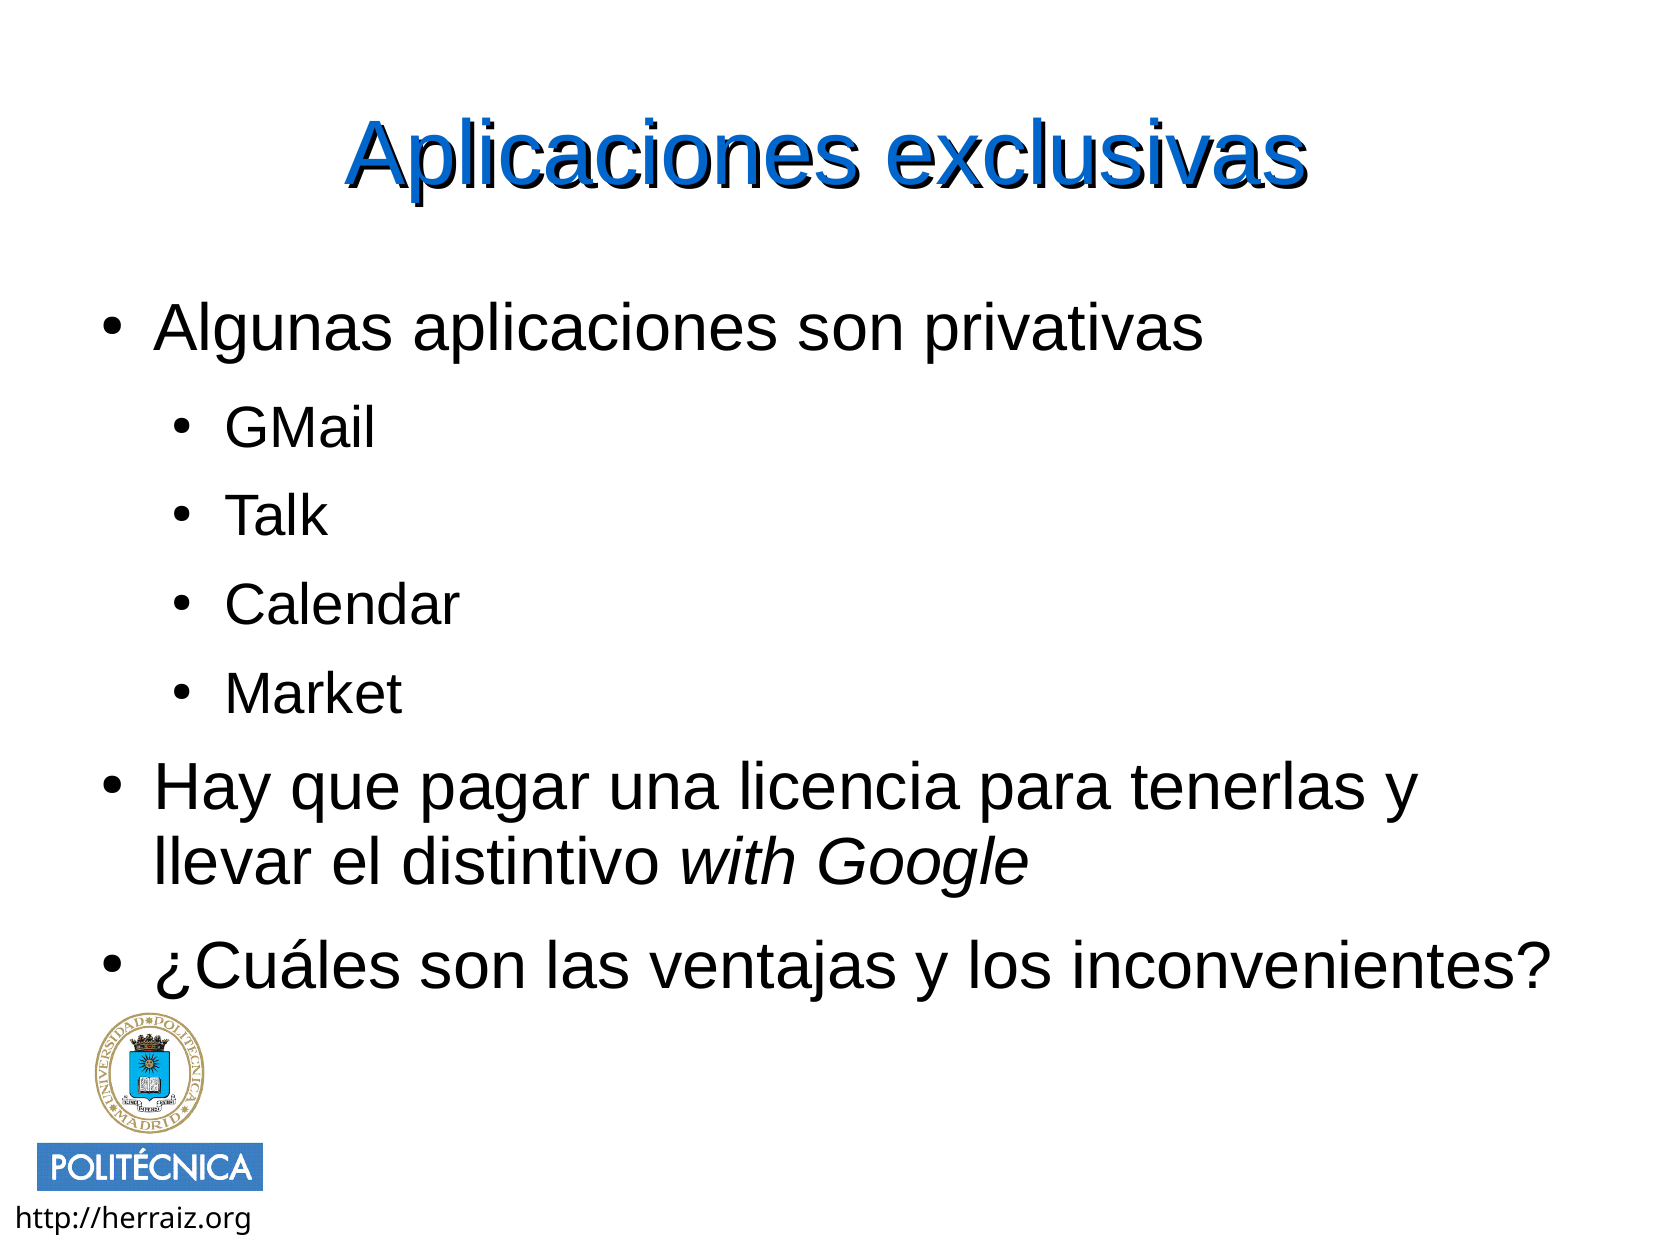

# Aplicaciones exclusivas
Algunas aplicaciones son privativas
GMail
Talk
Calendar
Market
Hay que pagar una licencia para tenerlas y llevar el distintivo with Google
¿Cuáles son las ventajas y los inconvenientes?